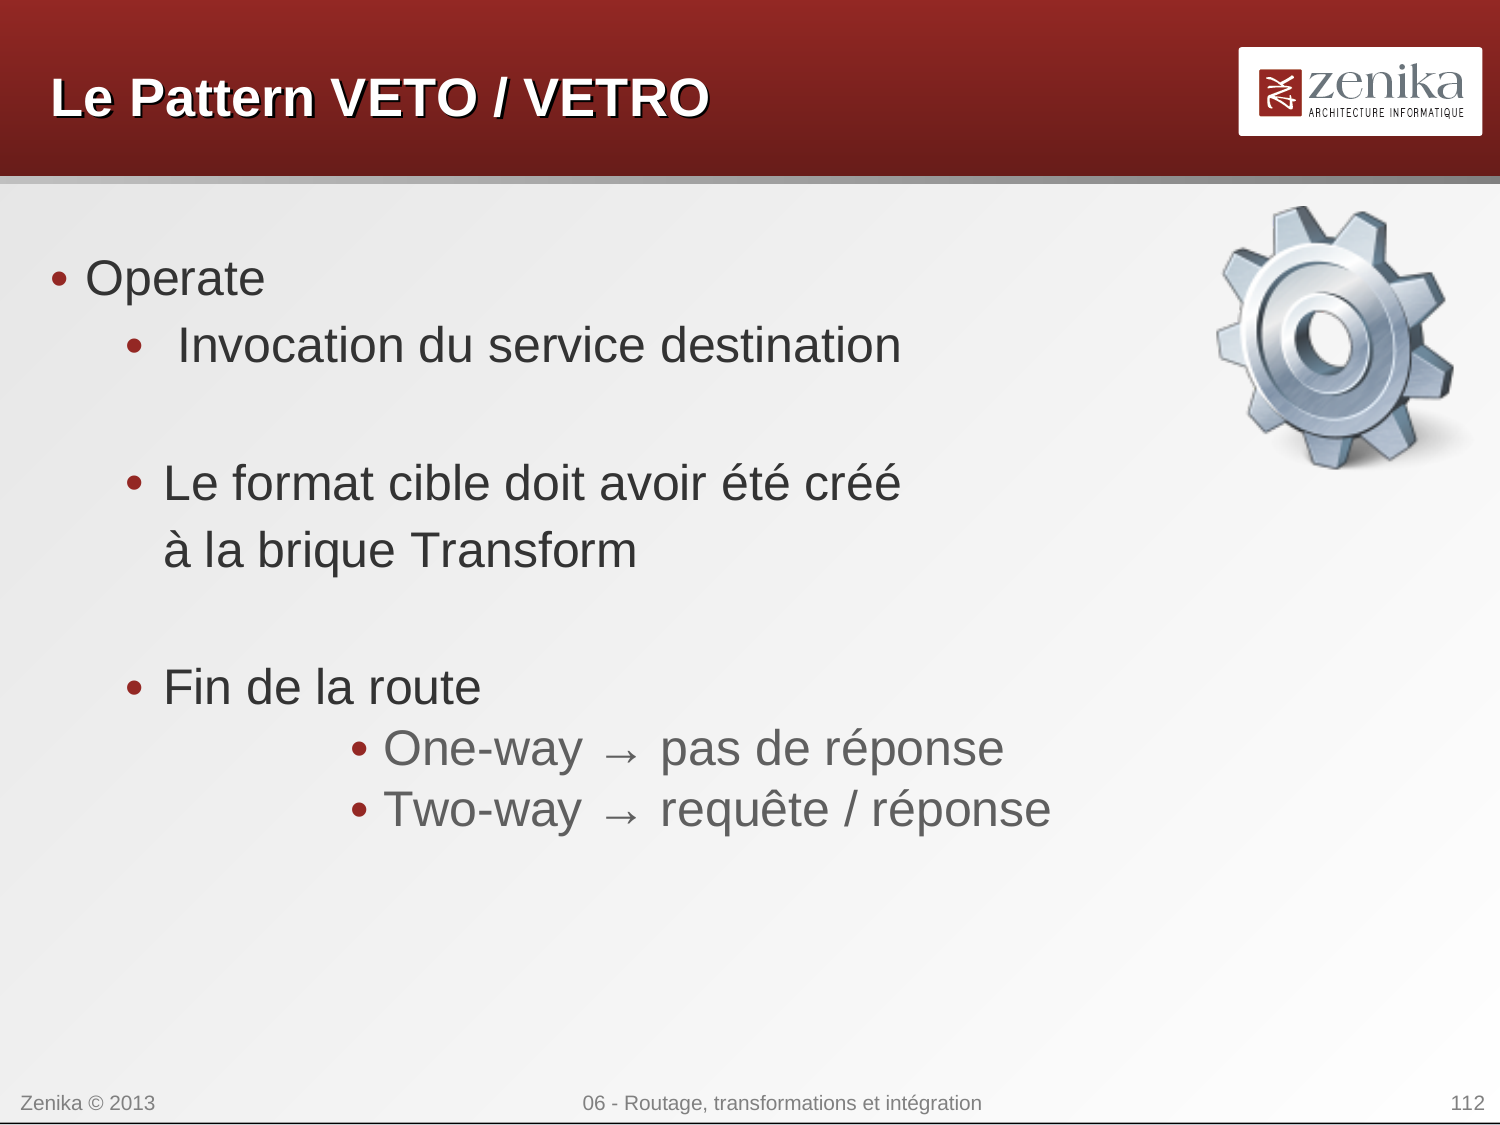

# Le Pattern VETO / VETRO
Operate
 Invocation du service destination
Le format cible doit avoir été créé
à la brique Transform
Fin de la route
 One-way → pas de réponse
 Two-way → requête / réponse